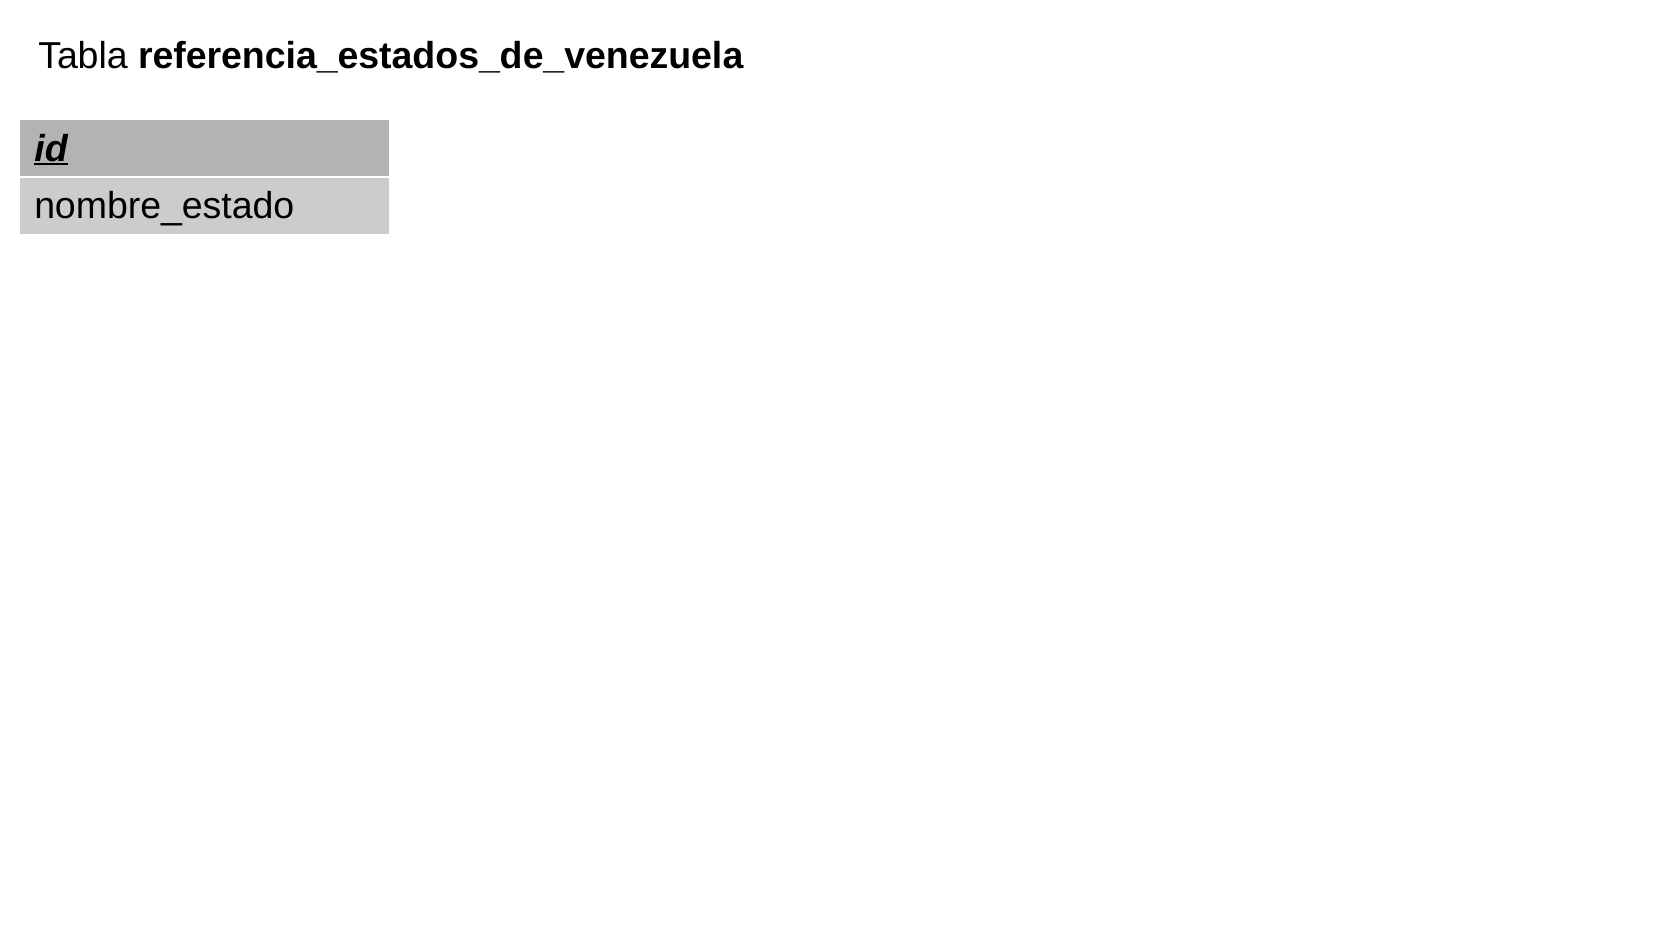

Tabla referencia_estados_de_venezuela
| id |
| --- |
| nombre\_estado |